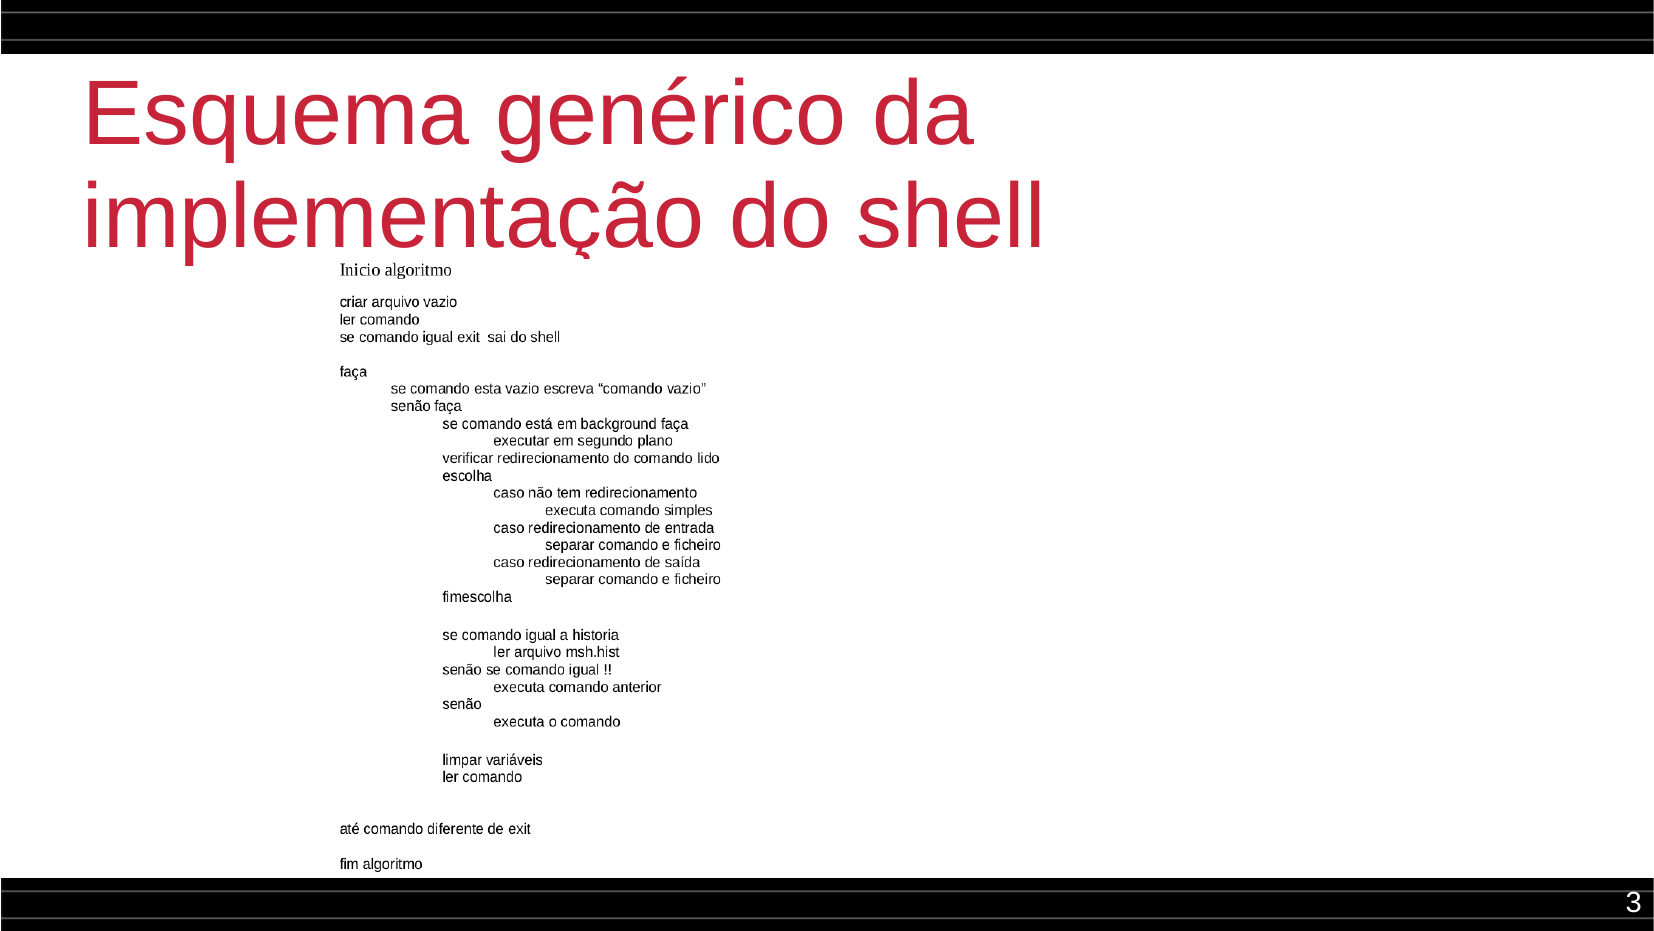

# Esquema genérico da implementação do shell